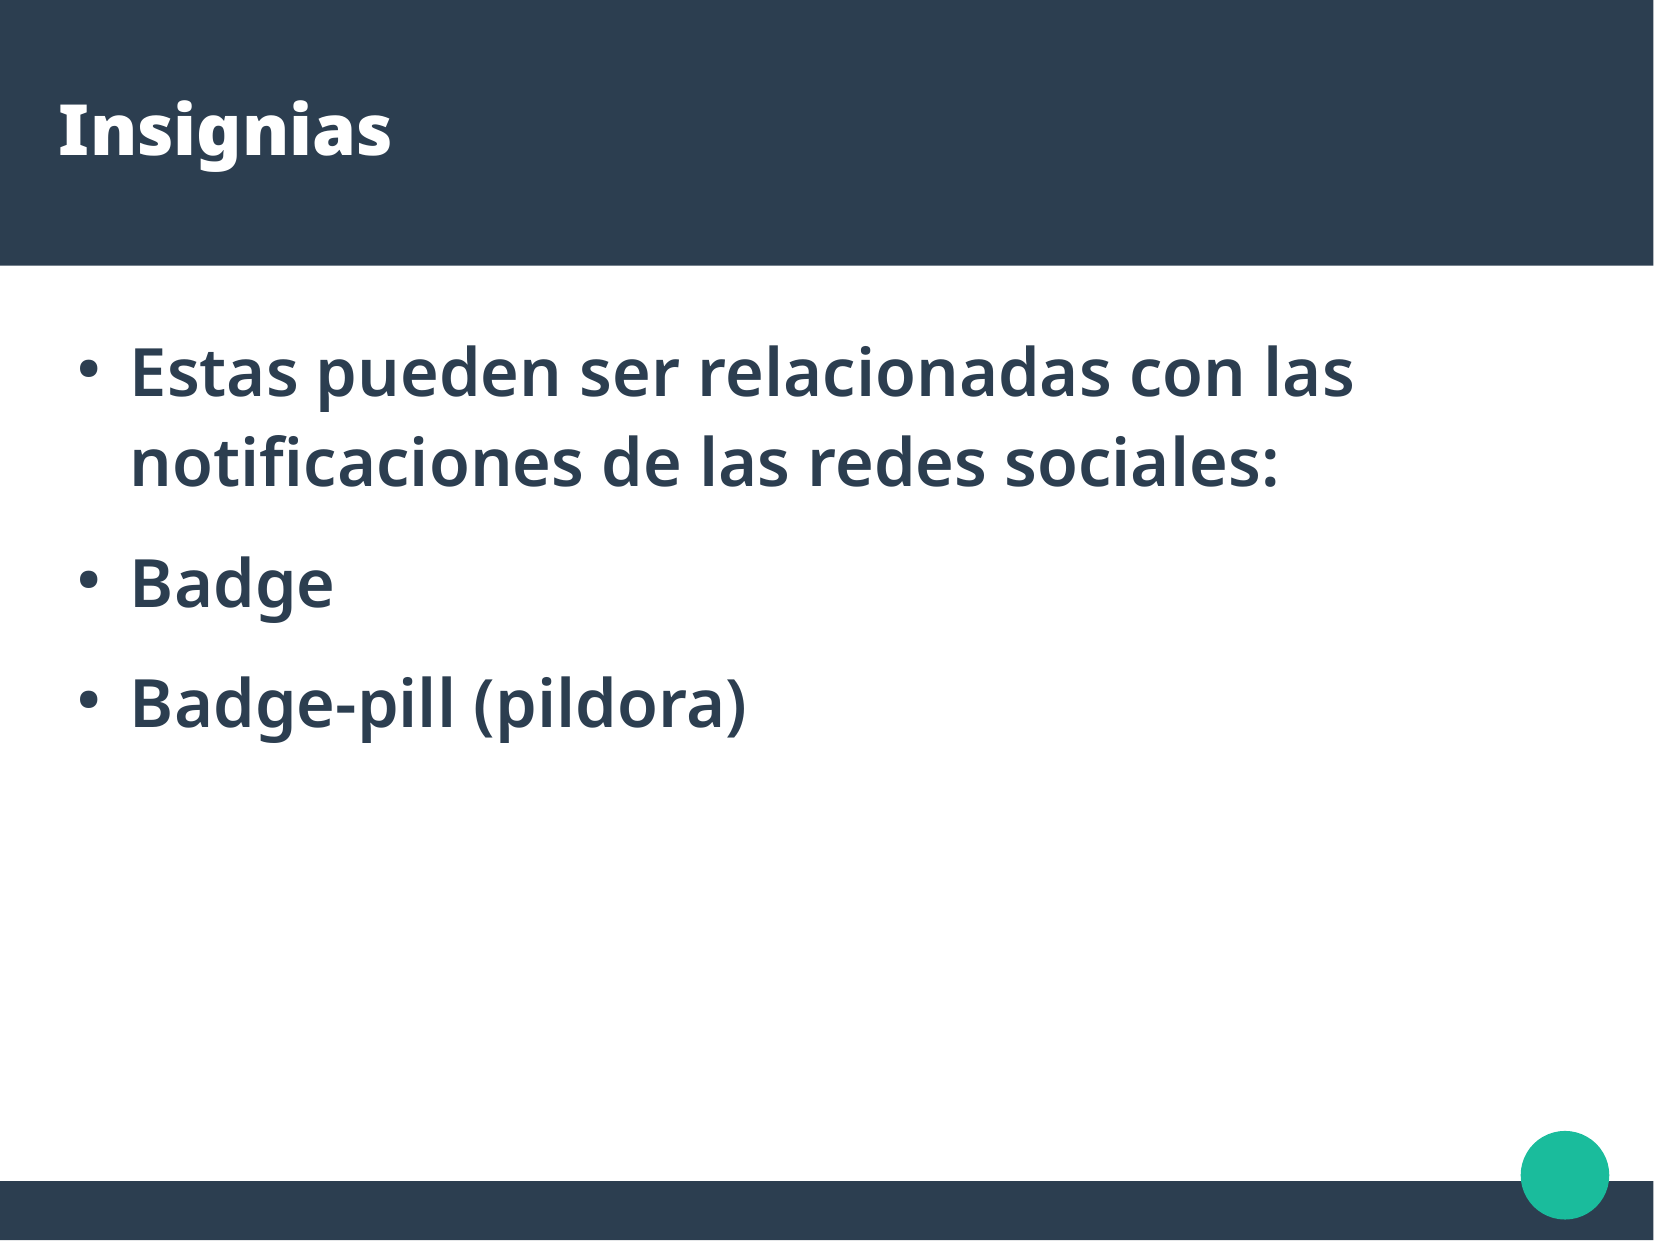

# Insignias
Estas pueden ser relacionadas con las notificaciones de las redes sociales:
Badge
Badge-pill (pildora)